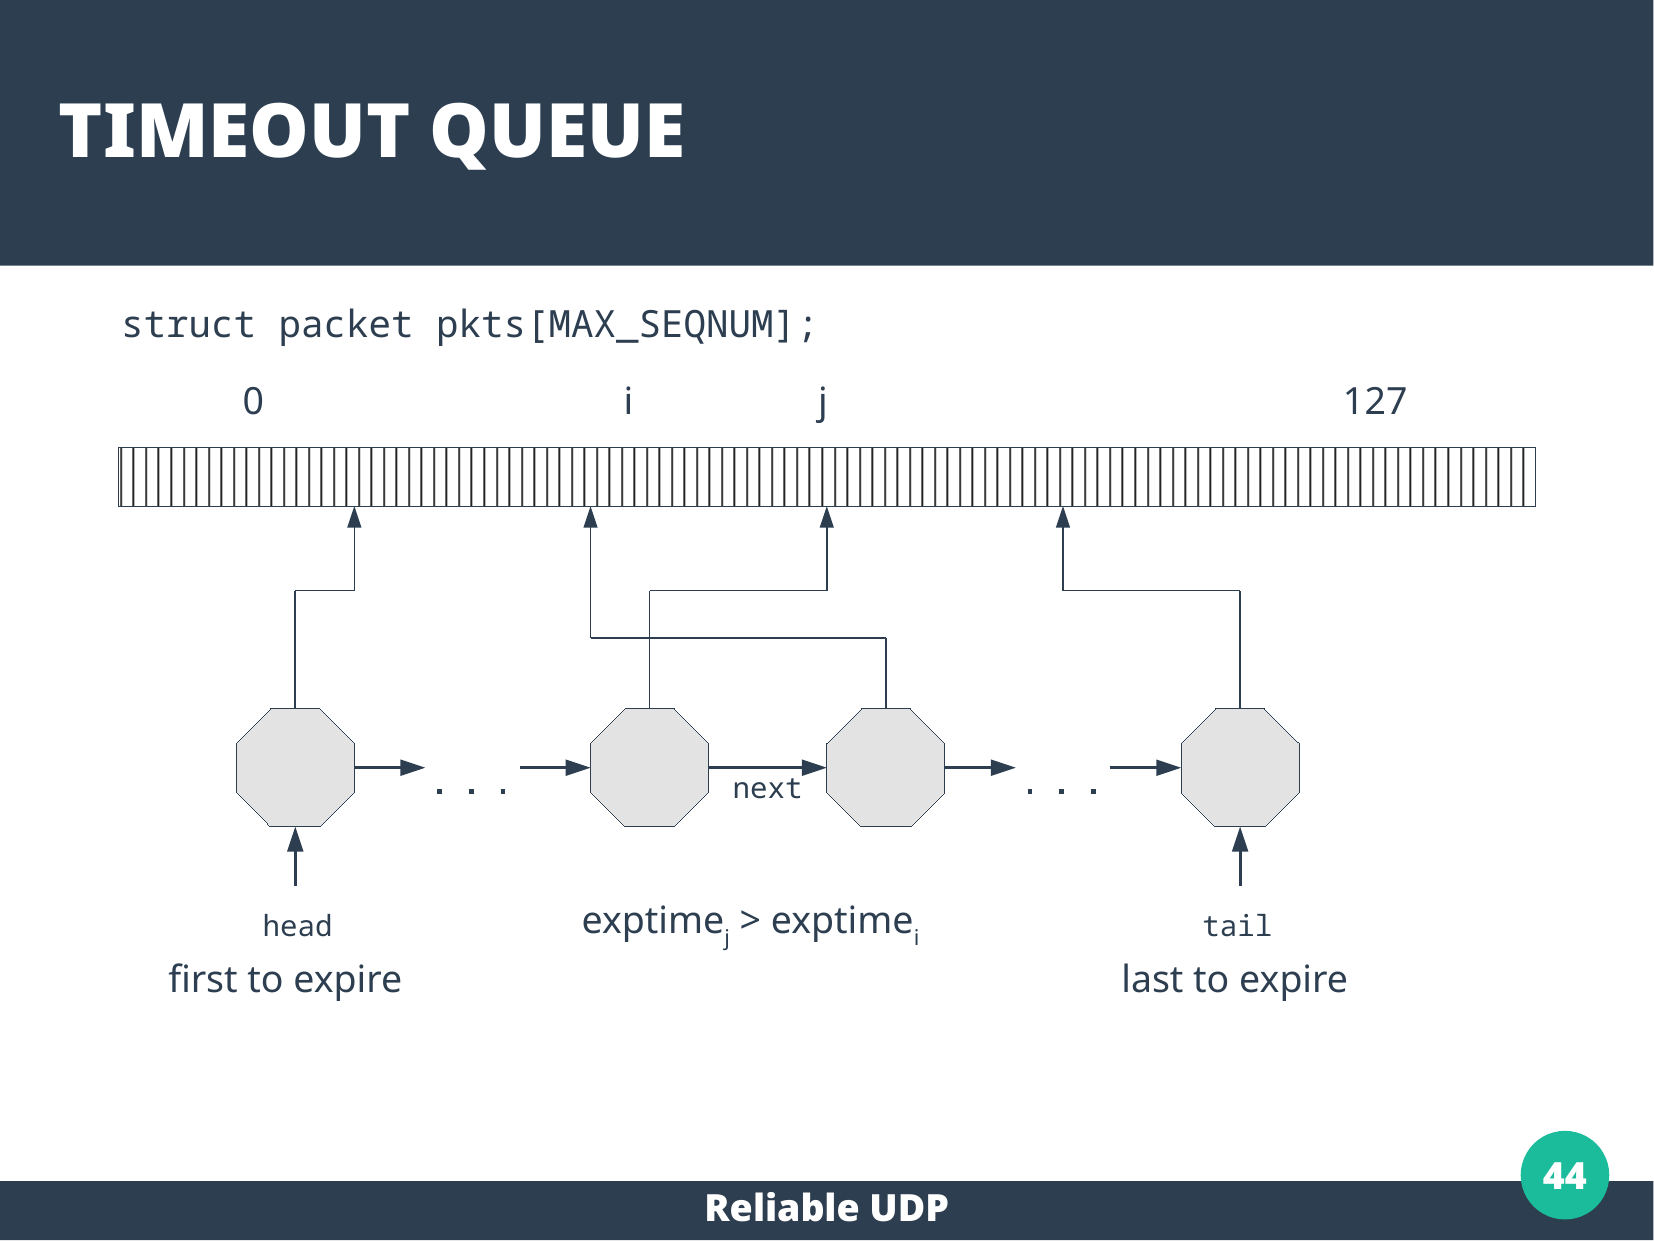

# TIMEOUT QUEUE
struct packet pkts[MAX_SEQNUM];
0 i j 127
next
exptimej > exptimei
head
tail
first to expire
last to expire
44
Reliable UDP